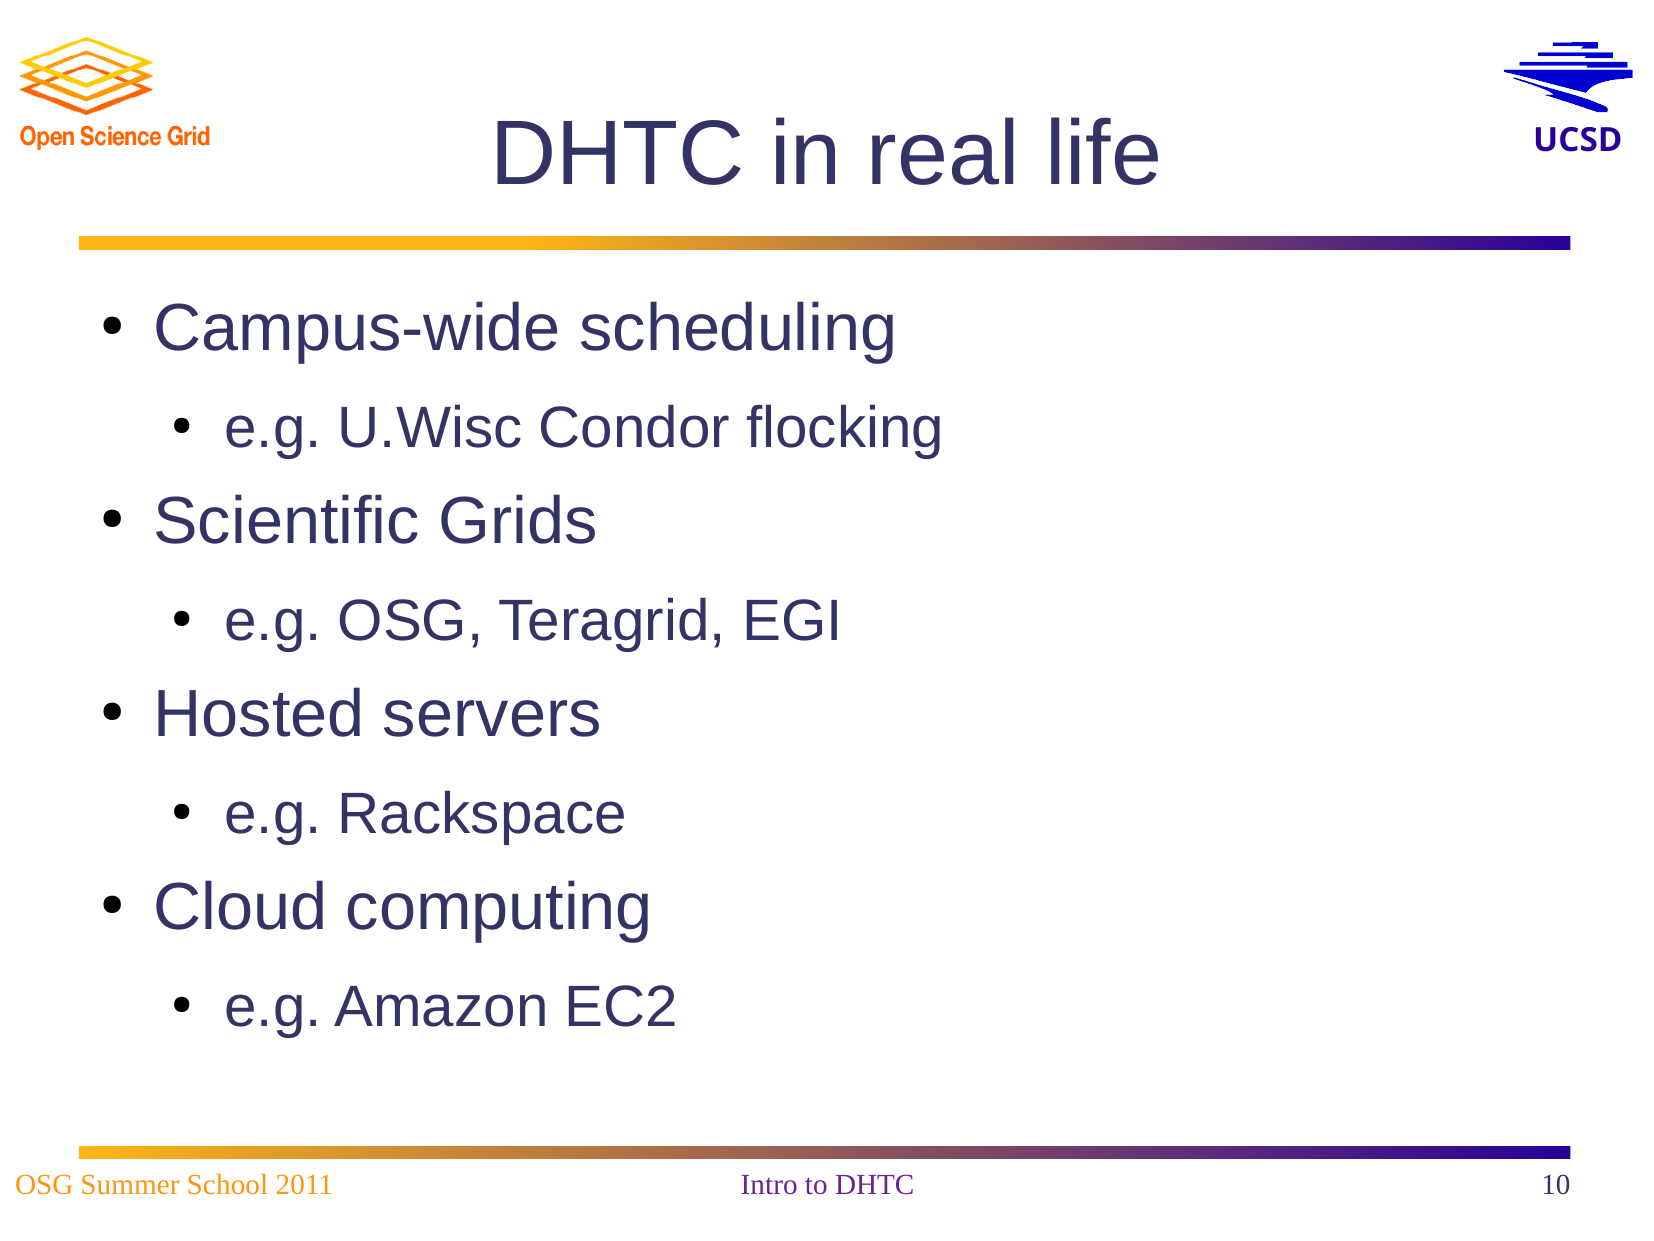

# DHTC in real life
Campus-wide scheduling
e.g. U.Wisc Condor flocking
Scientific Grids
e.g. OSG, Teragrid, EGI
Hosted servers
e.g. Rackspace
Cloud computing
e.g. Amazon EC2
OSG Summer School 2011
Intro to DHTC
10